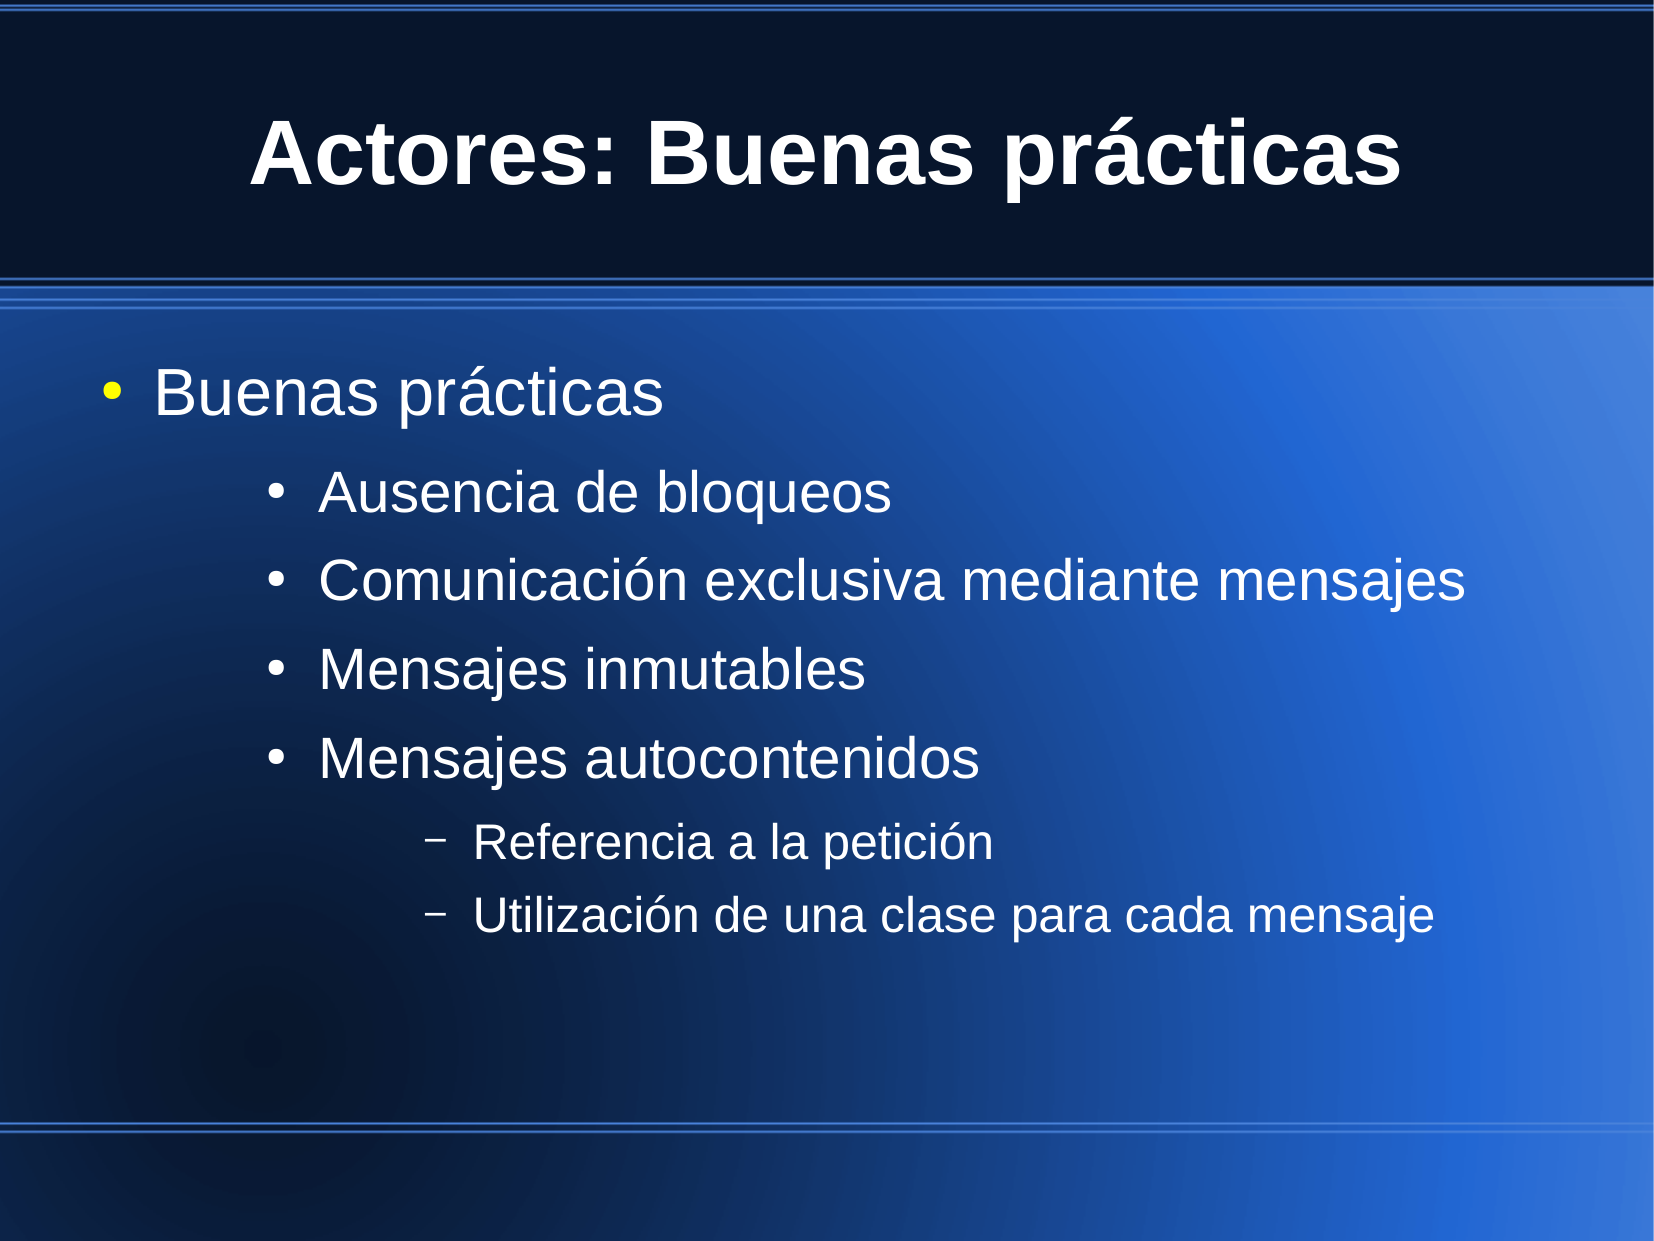

# Actores: Buenas prácticas
Buenas prácticas
Ausencia de bloqueos
Comunicación exclusiva mediante mensajes
Mensajes inmutables
Mensajes autocontenidos
Referencia a la petición
Utilización de una clase para cada mensaje